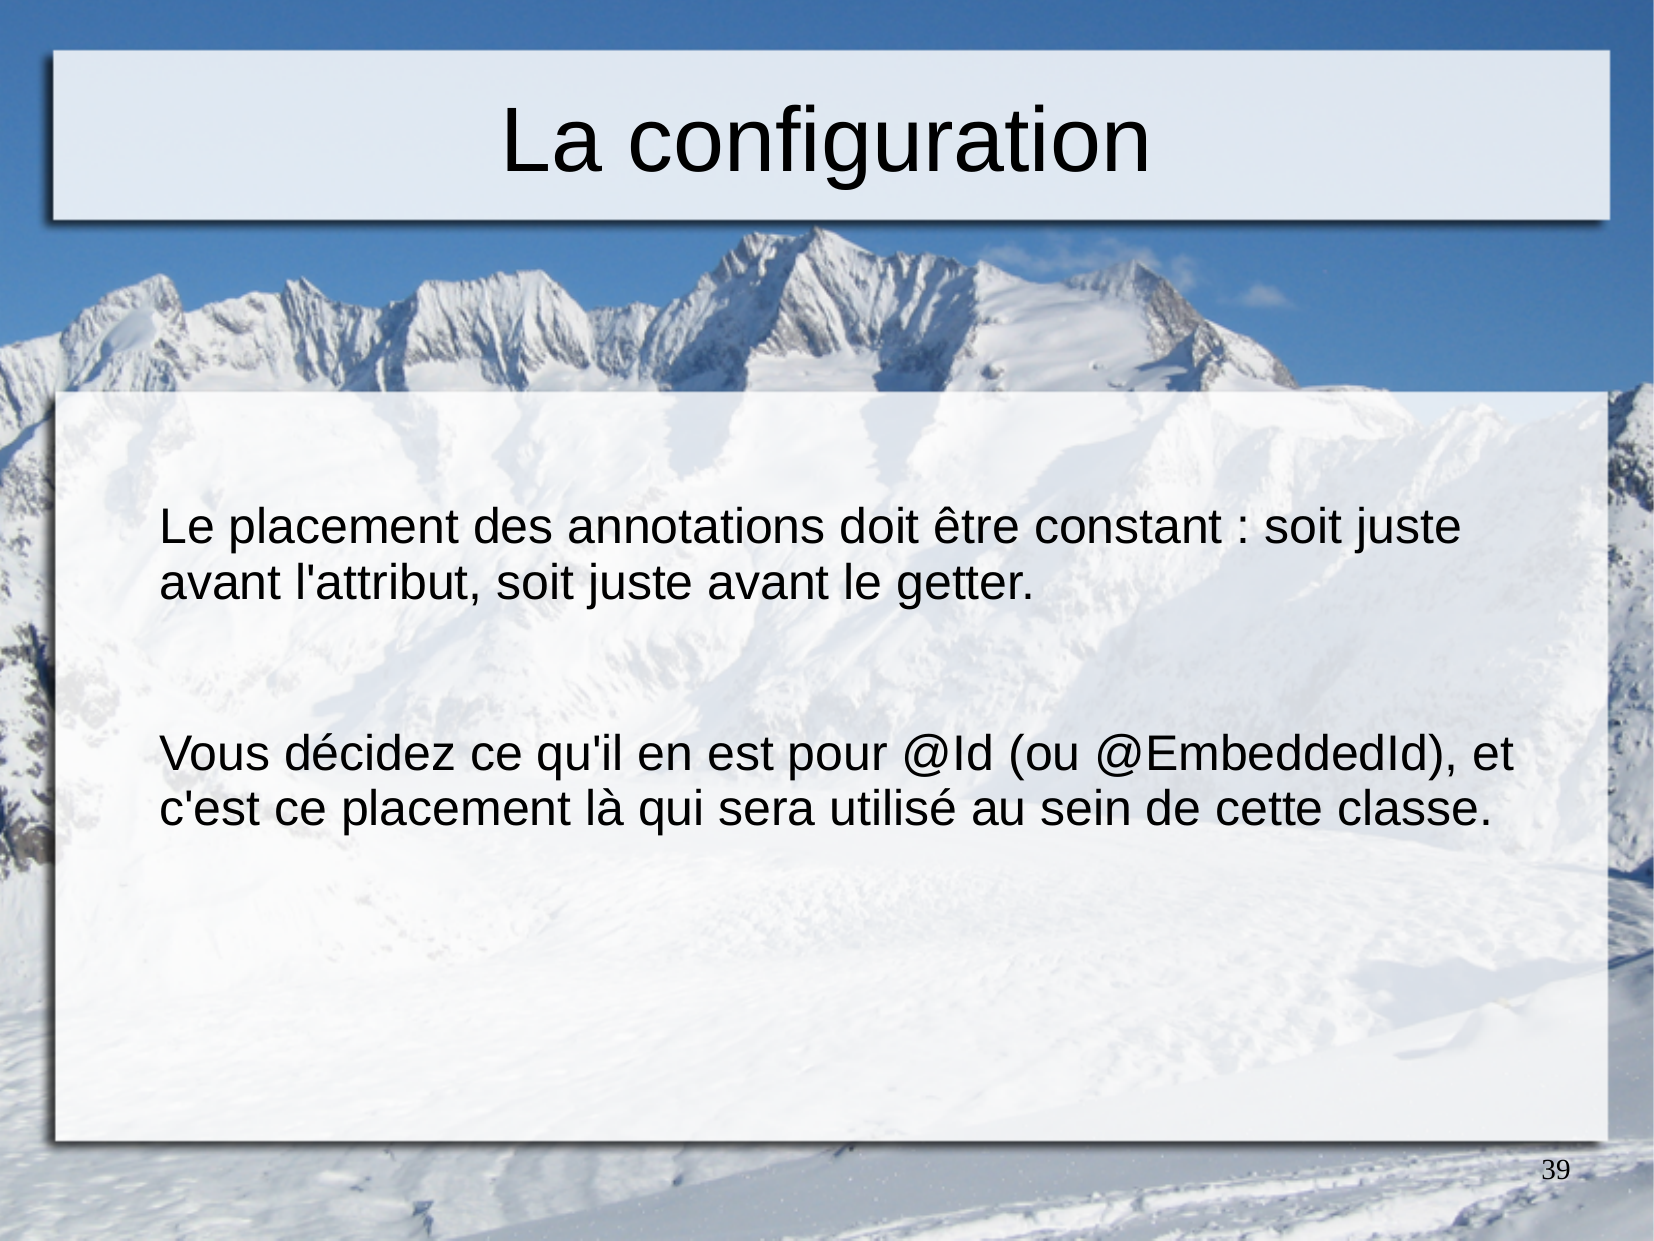

# La configuration
Le placement des annotations doit être constant : soit juste avant l'attribut, soit juste avant le getter.
Vous décidez ce qu'il en est pour @Id (ou @EmbeddedId), et c'est ce placement là qui sera utilisé au sein de cette classe.
39